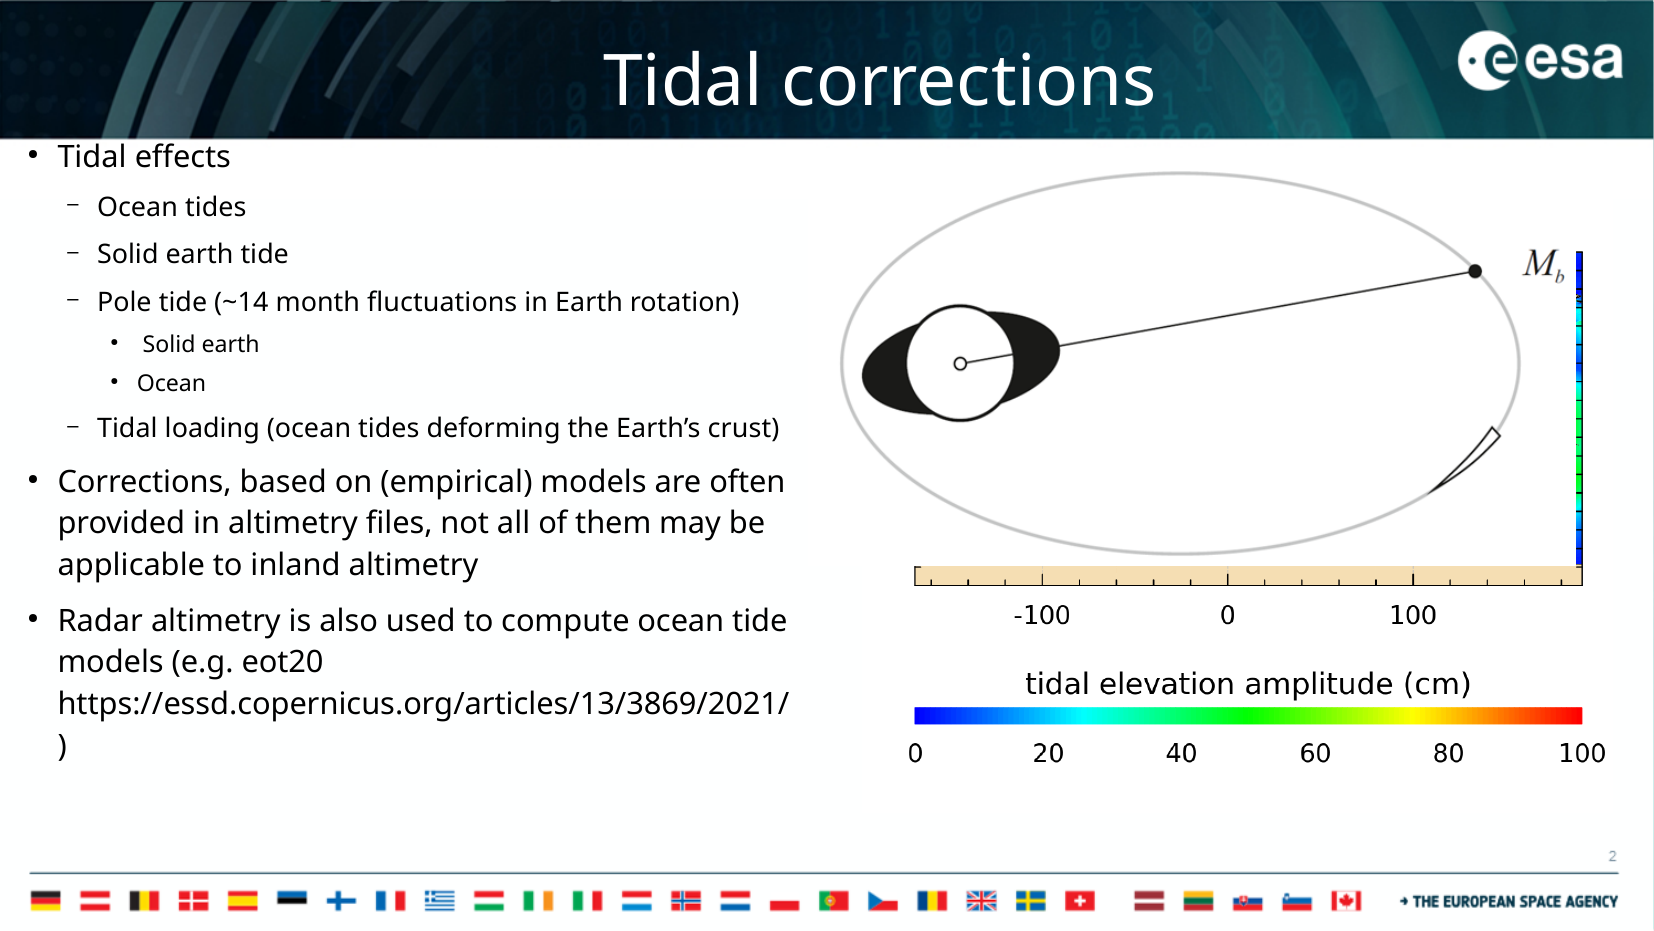

# Tidal corrections
Tidal effects
Ocean tides
Solid earth tide
Pole tide (~14 month fluctuations in Earth rotation)
 Solid earth
Ocean
Tidal loading (ocean tides deforming the Earth’s crust)
Corrections, based on (empirical) models are often provided in altimetry files, not all of them may be applicable to inland altimetry
Radar altimetry is also used to compute ocean tide models (e.g. eot20	https://essd.copernicus.org/articles/13/3869/2021/)